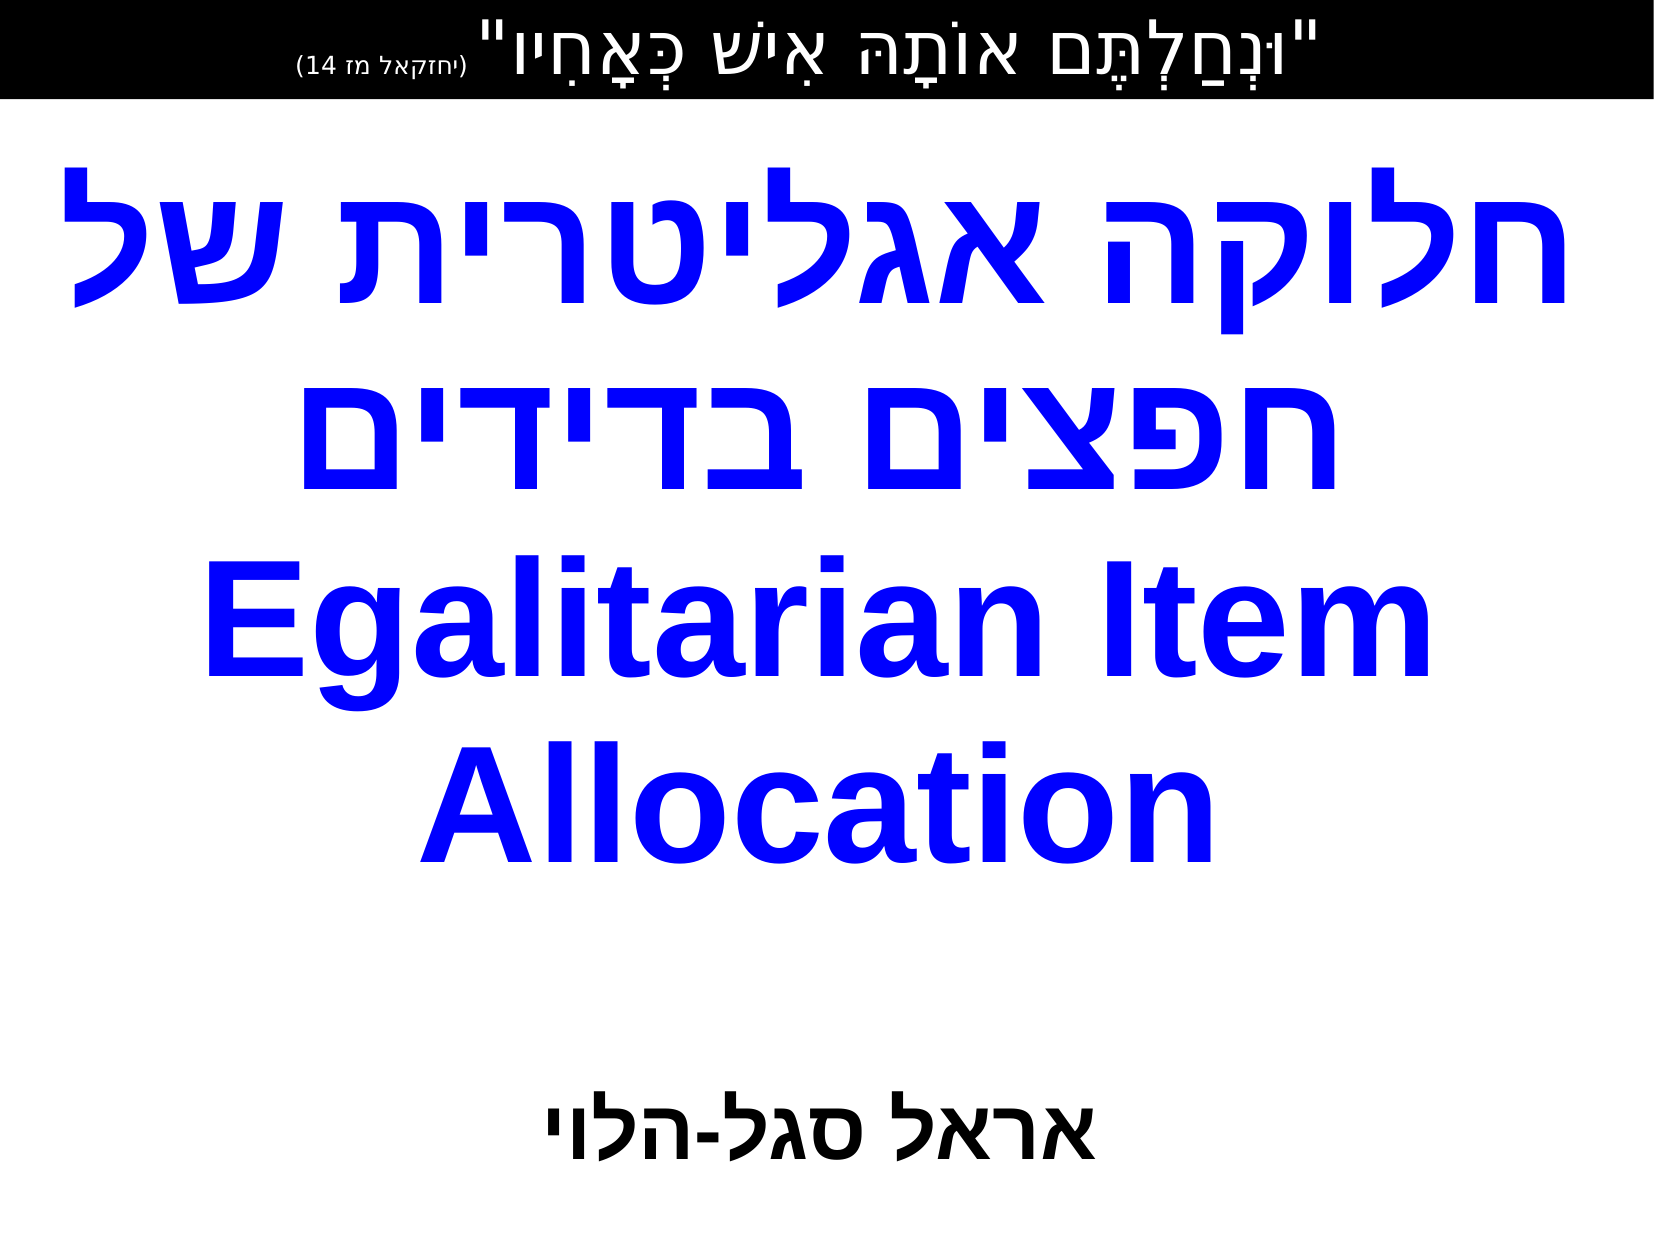

"וּנְחַלְתֶּם אוֹתָהּ אִישׁ כְּאָחִיו" (יחזקאל מז 14)
# חלוקה אגליטרית של חפצים בדידים Egalitarian Item Allocation אראל סגל-הלוי